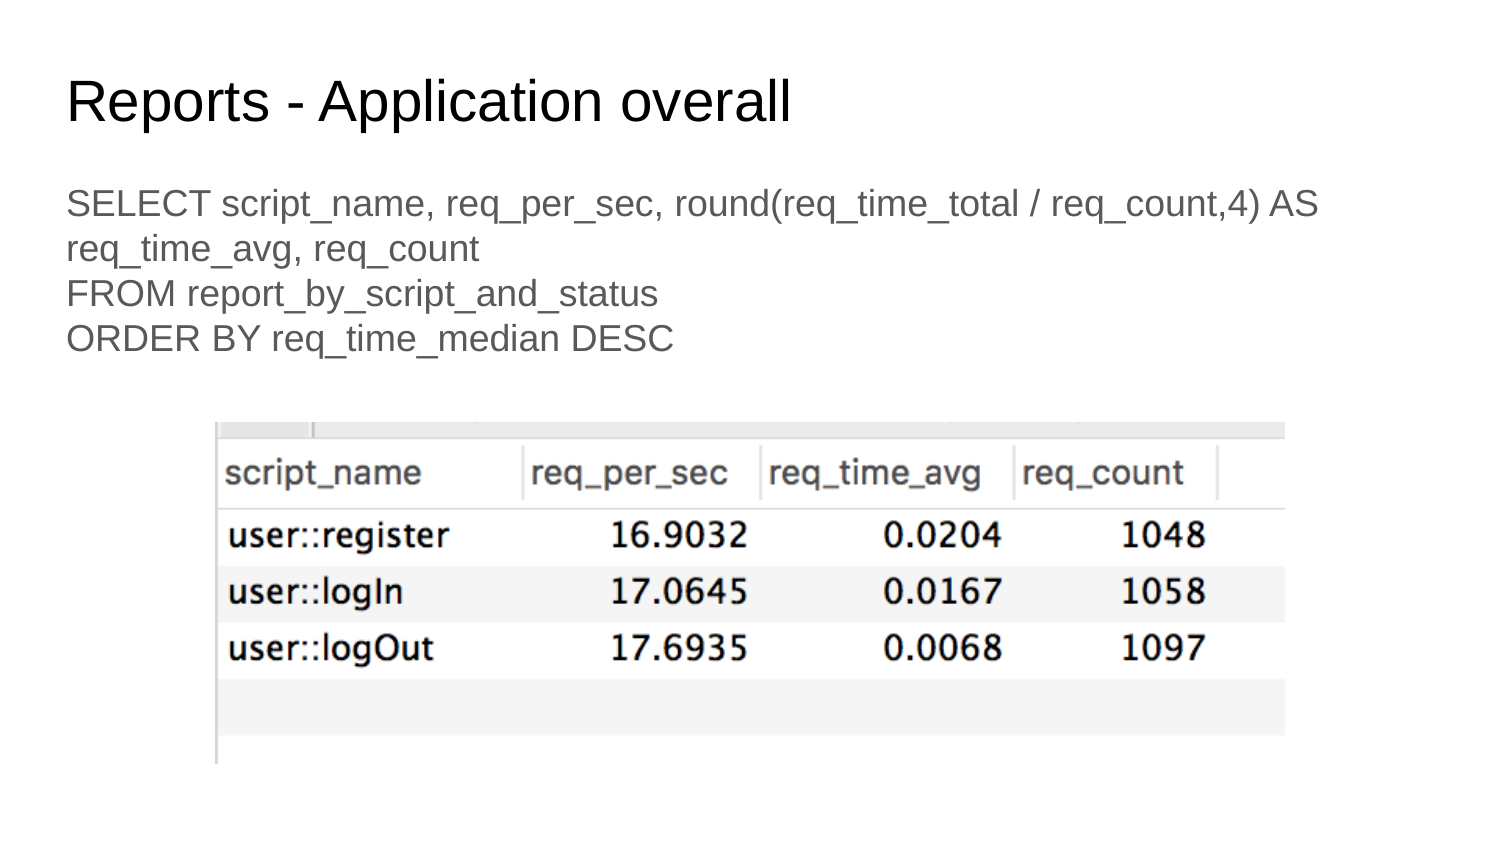

Reports - Application overall
# SELECT script_name, req_per_sec, round(req_time_total / req_count,4) AS req_time_avg, req_count FROM report_by_script_and_status ORDER BY req_time_median DESC